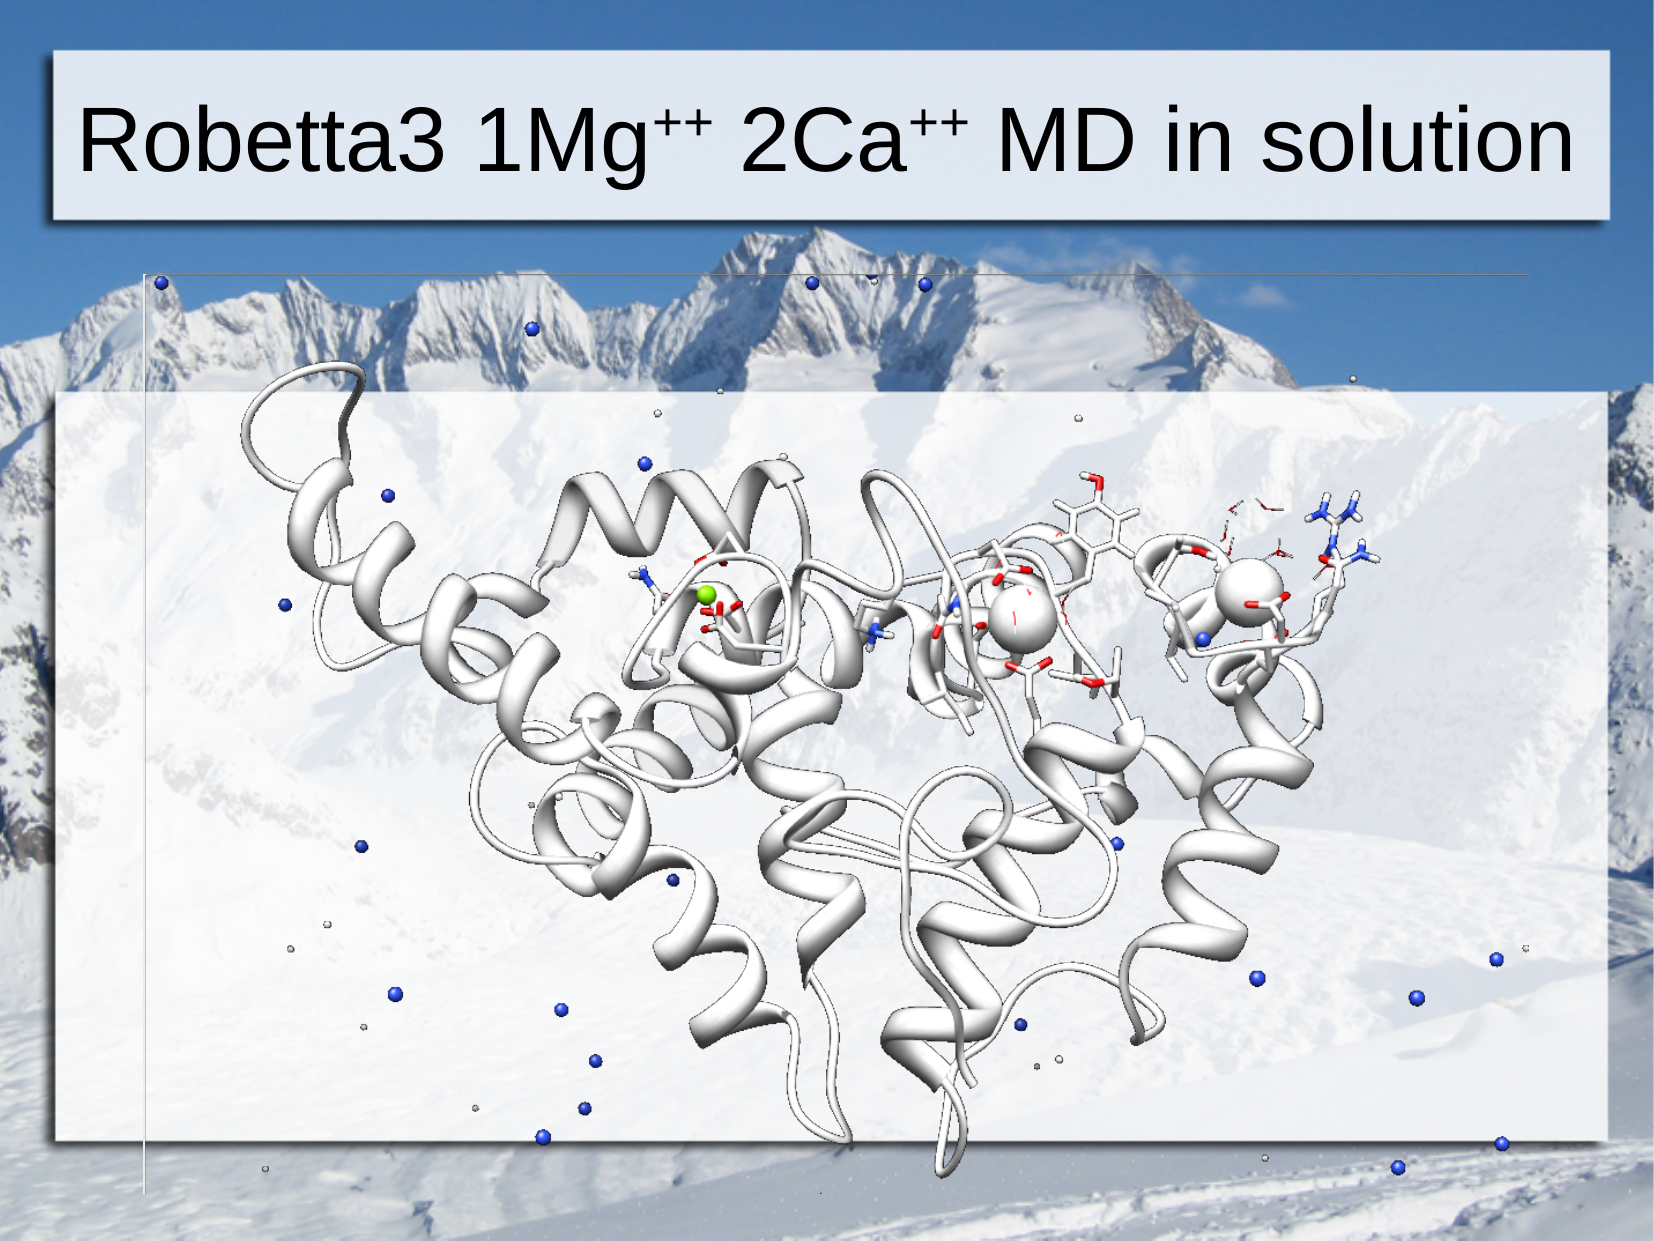

# Robetta3 1Mg++ 2Ca++ MD in solution